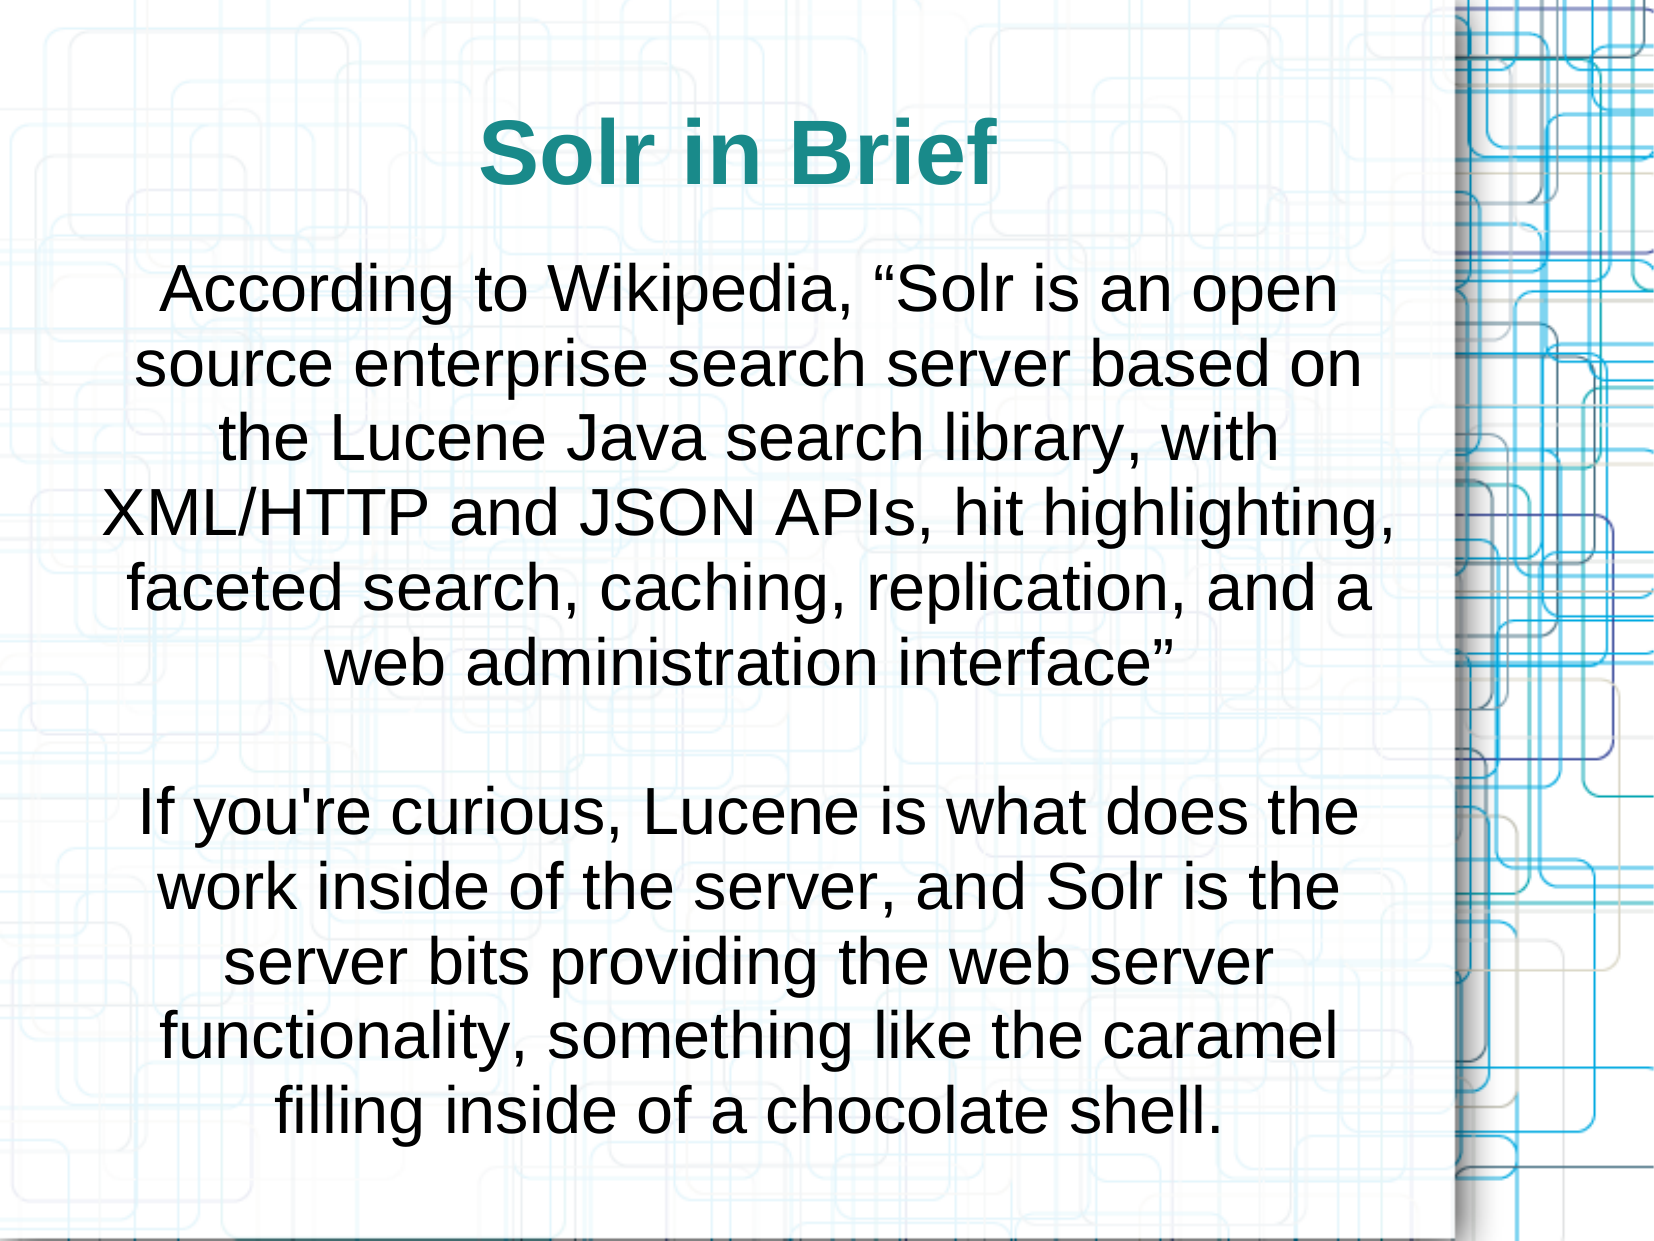

# Solr in Brief
According to Wikipedia, “Solr is an open source enterprise search server based on the Lucene Java search library, with XML/HTTP and JSON APIs, hit highlighting, faceted search, caching, replication, and a web administration interface”
If you're curious, Lucene is what does the work inside of the server, and Solr is the server bits providing the web server functionality, something like the caramel filling inside of a chocolate shell.